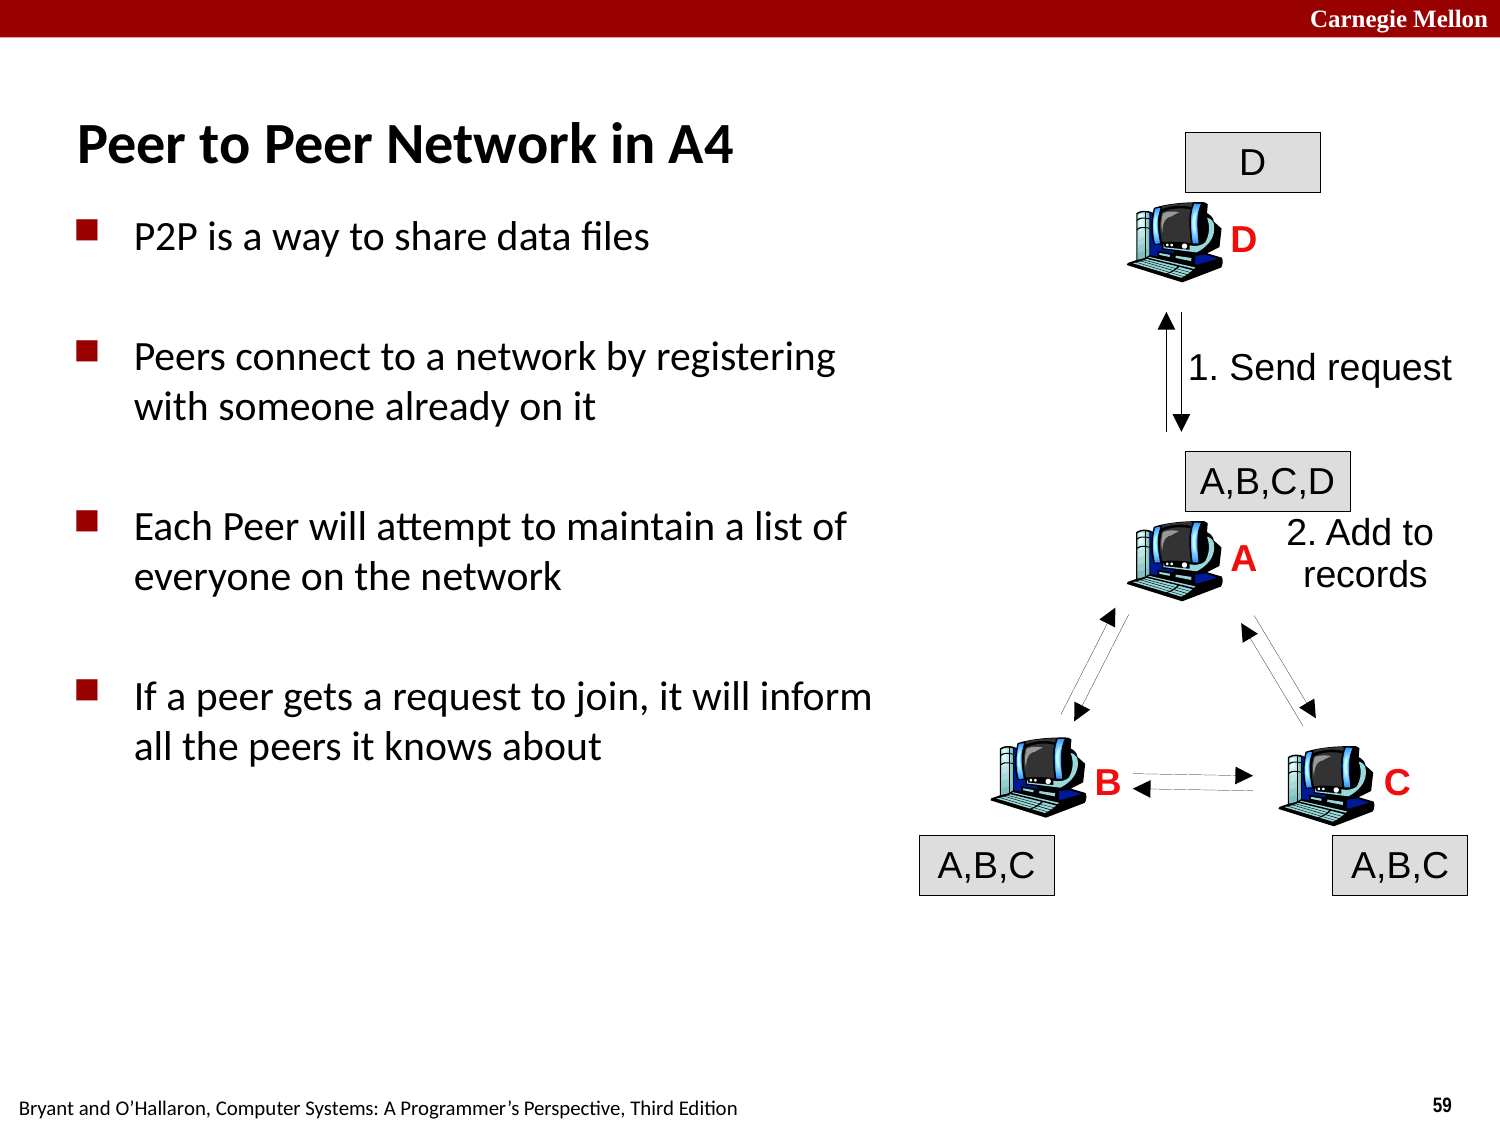

# Peer to Peer Network in A4
D
D
P2P is a way to share data files
Peers connect to a network by registering with someone already on it
Each Peer will attempt to maintain a list of everyone on the network
If a peer gets a request to join, it will inform all the peers it knows about
1. Send request
A,B,C,D
A
2. Add to
records
C
B
A,B,C
A,B,C